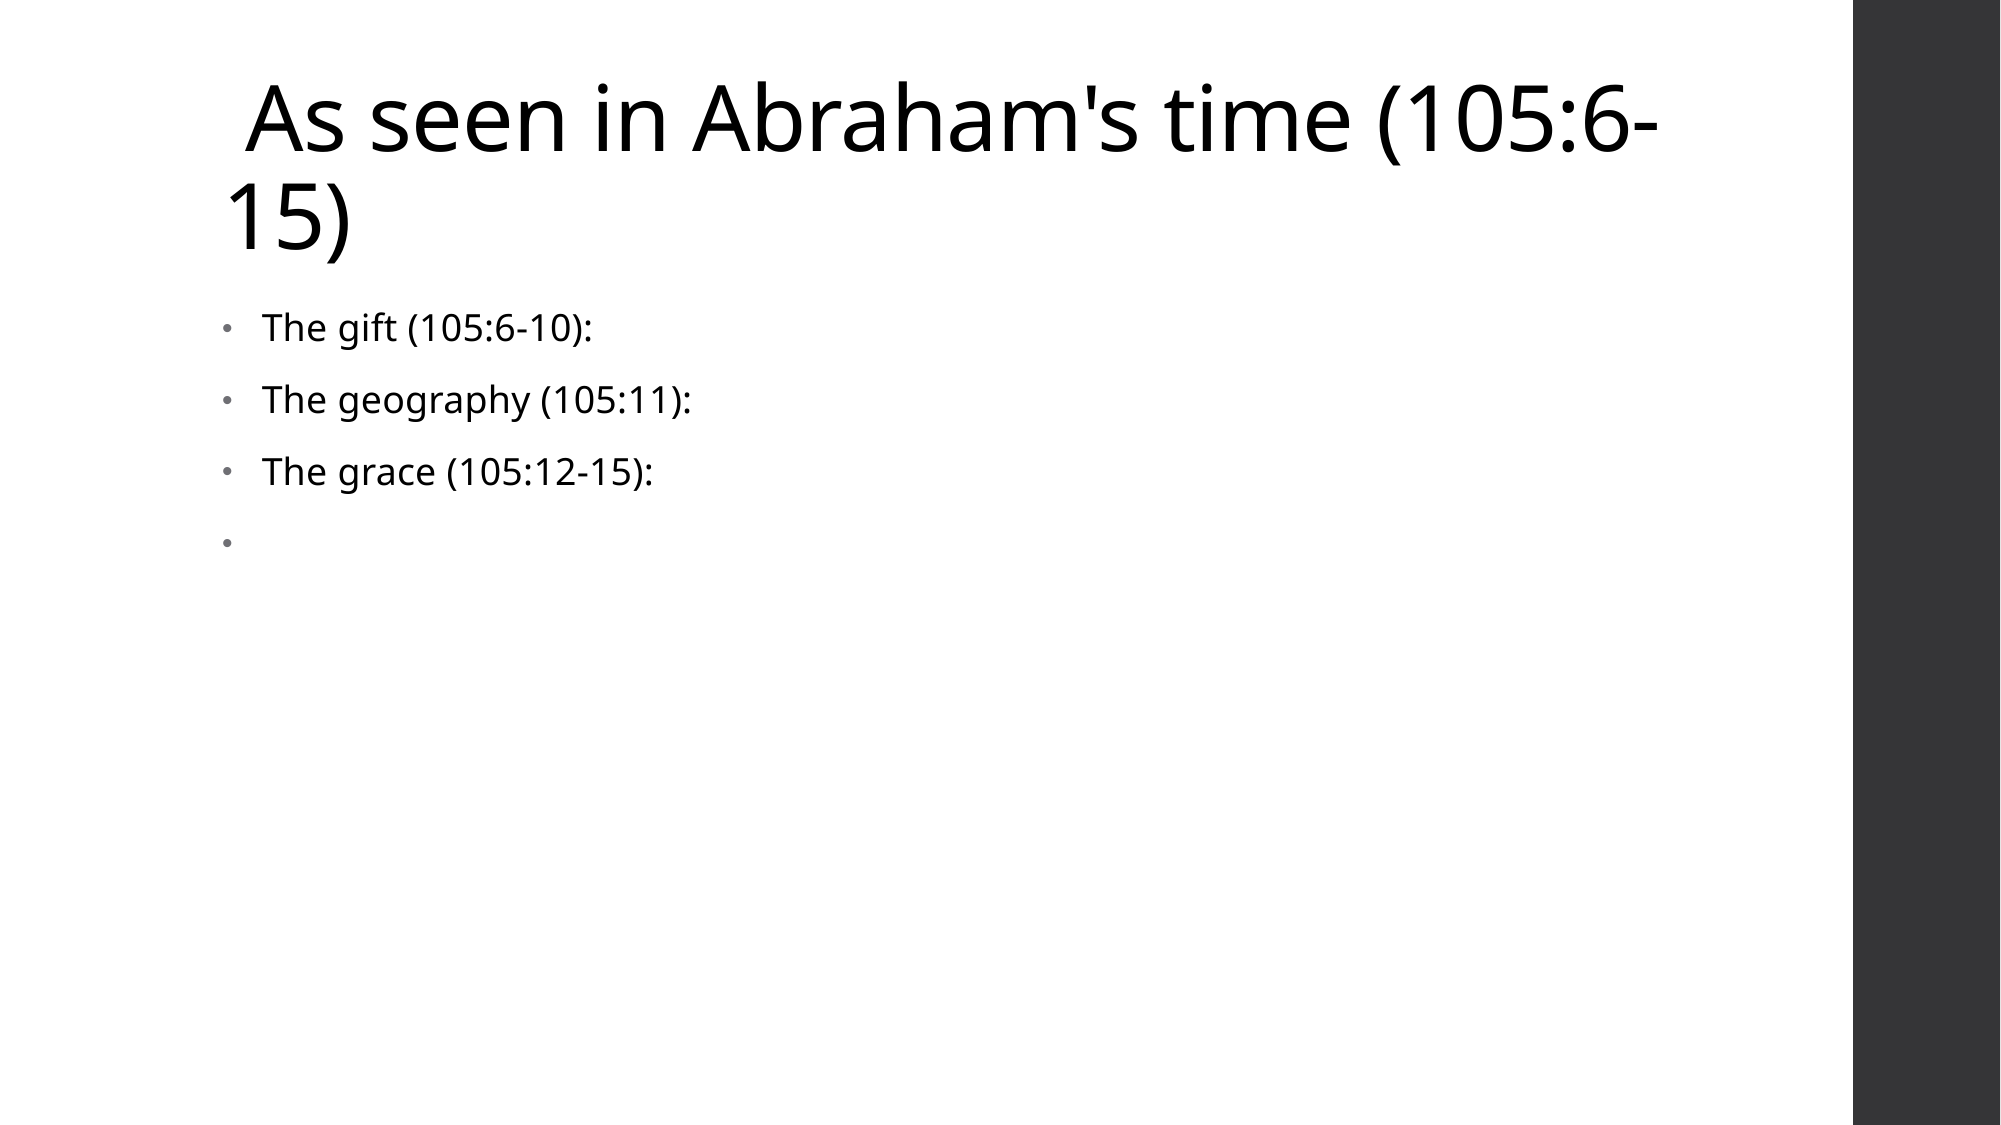

# As seen in Abraham's time (105:6-15)
 The gift (105:6-10):
 The geography (105:11):
 The grace (105:12-15):